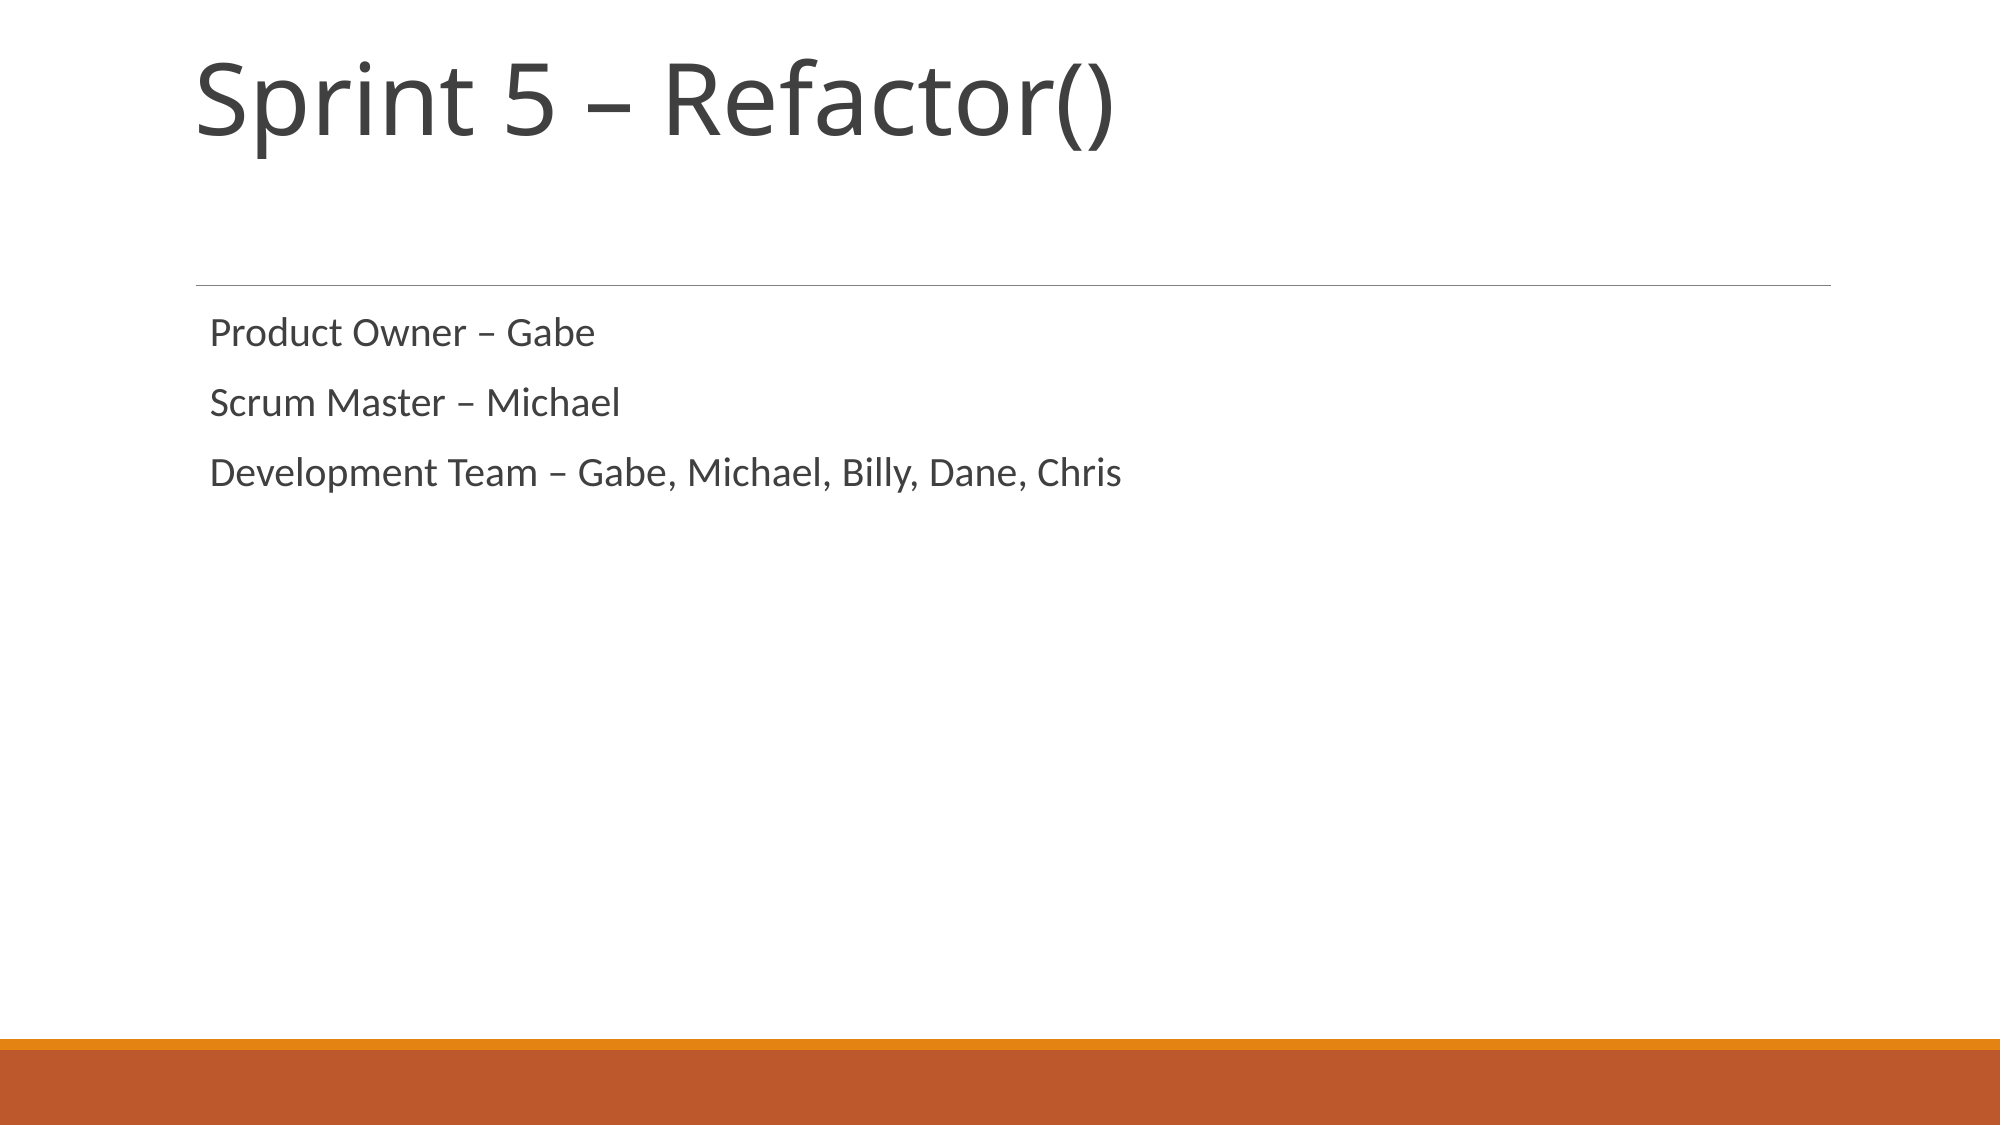

# Sprint 5 – Refactor()
Product Owner – Gabe
Scrum Master – Michael
Development Team – Gabe, Michael, Billy, Dane, Chris